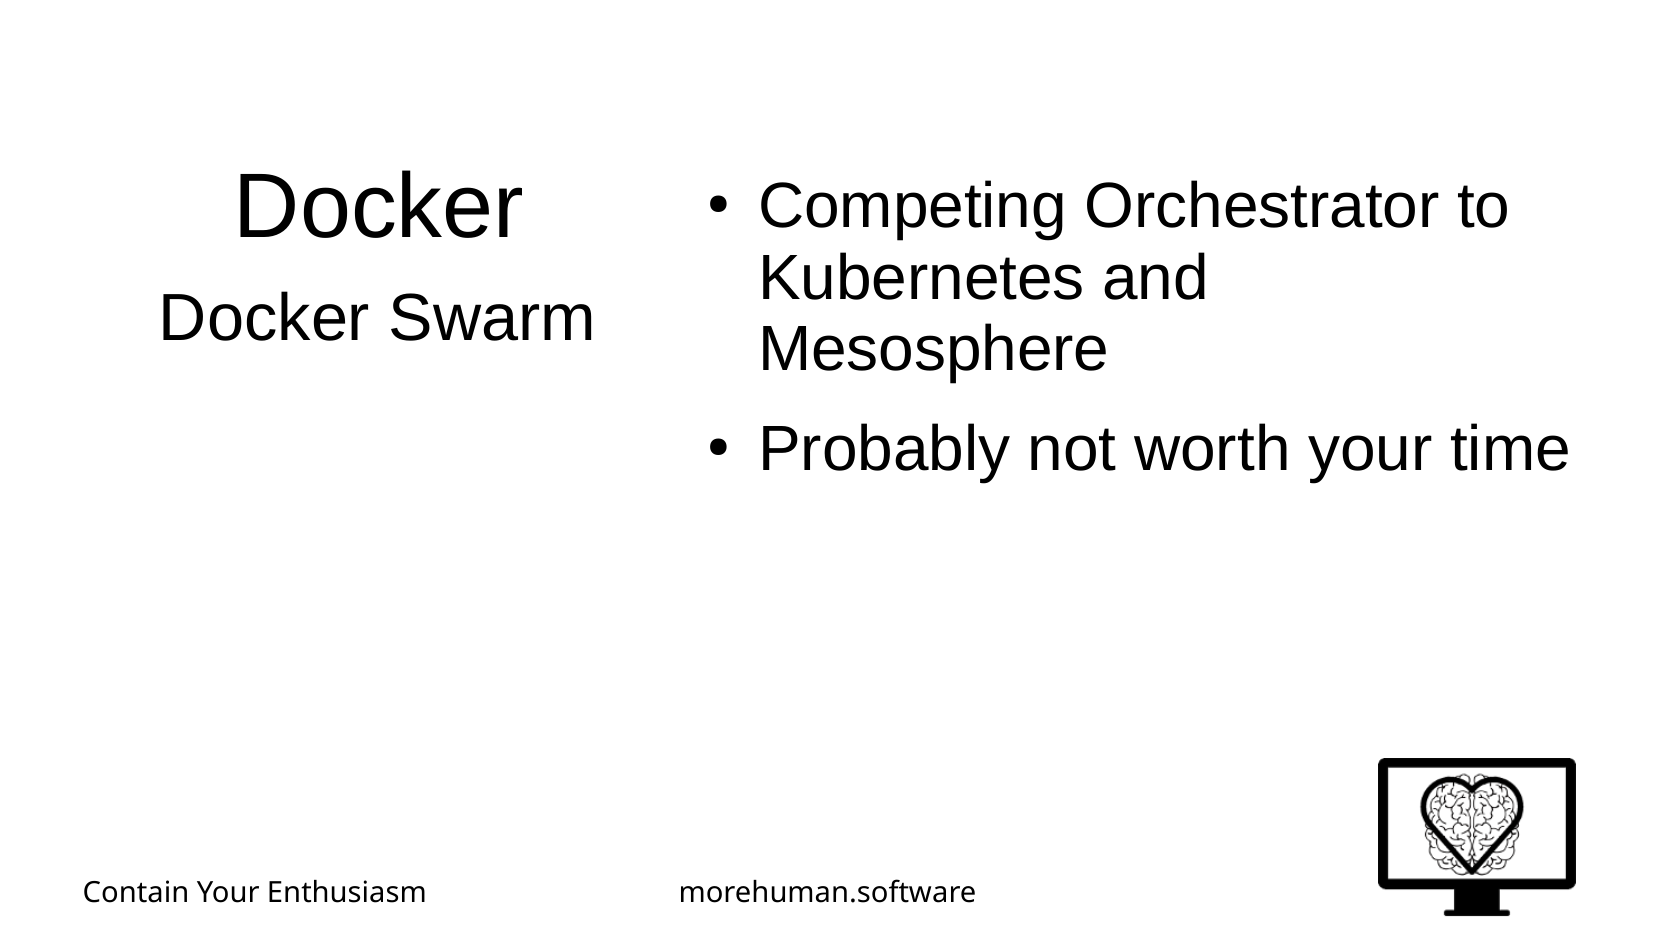

# Docker
Competing Orchestrator to Kubernetes and Mesosphere
Probably not worth your time
Docker Swarm